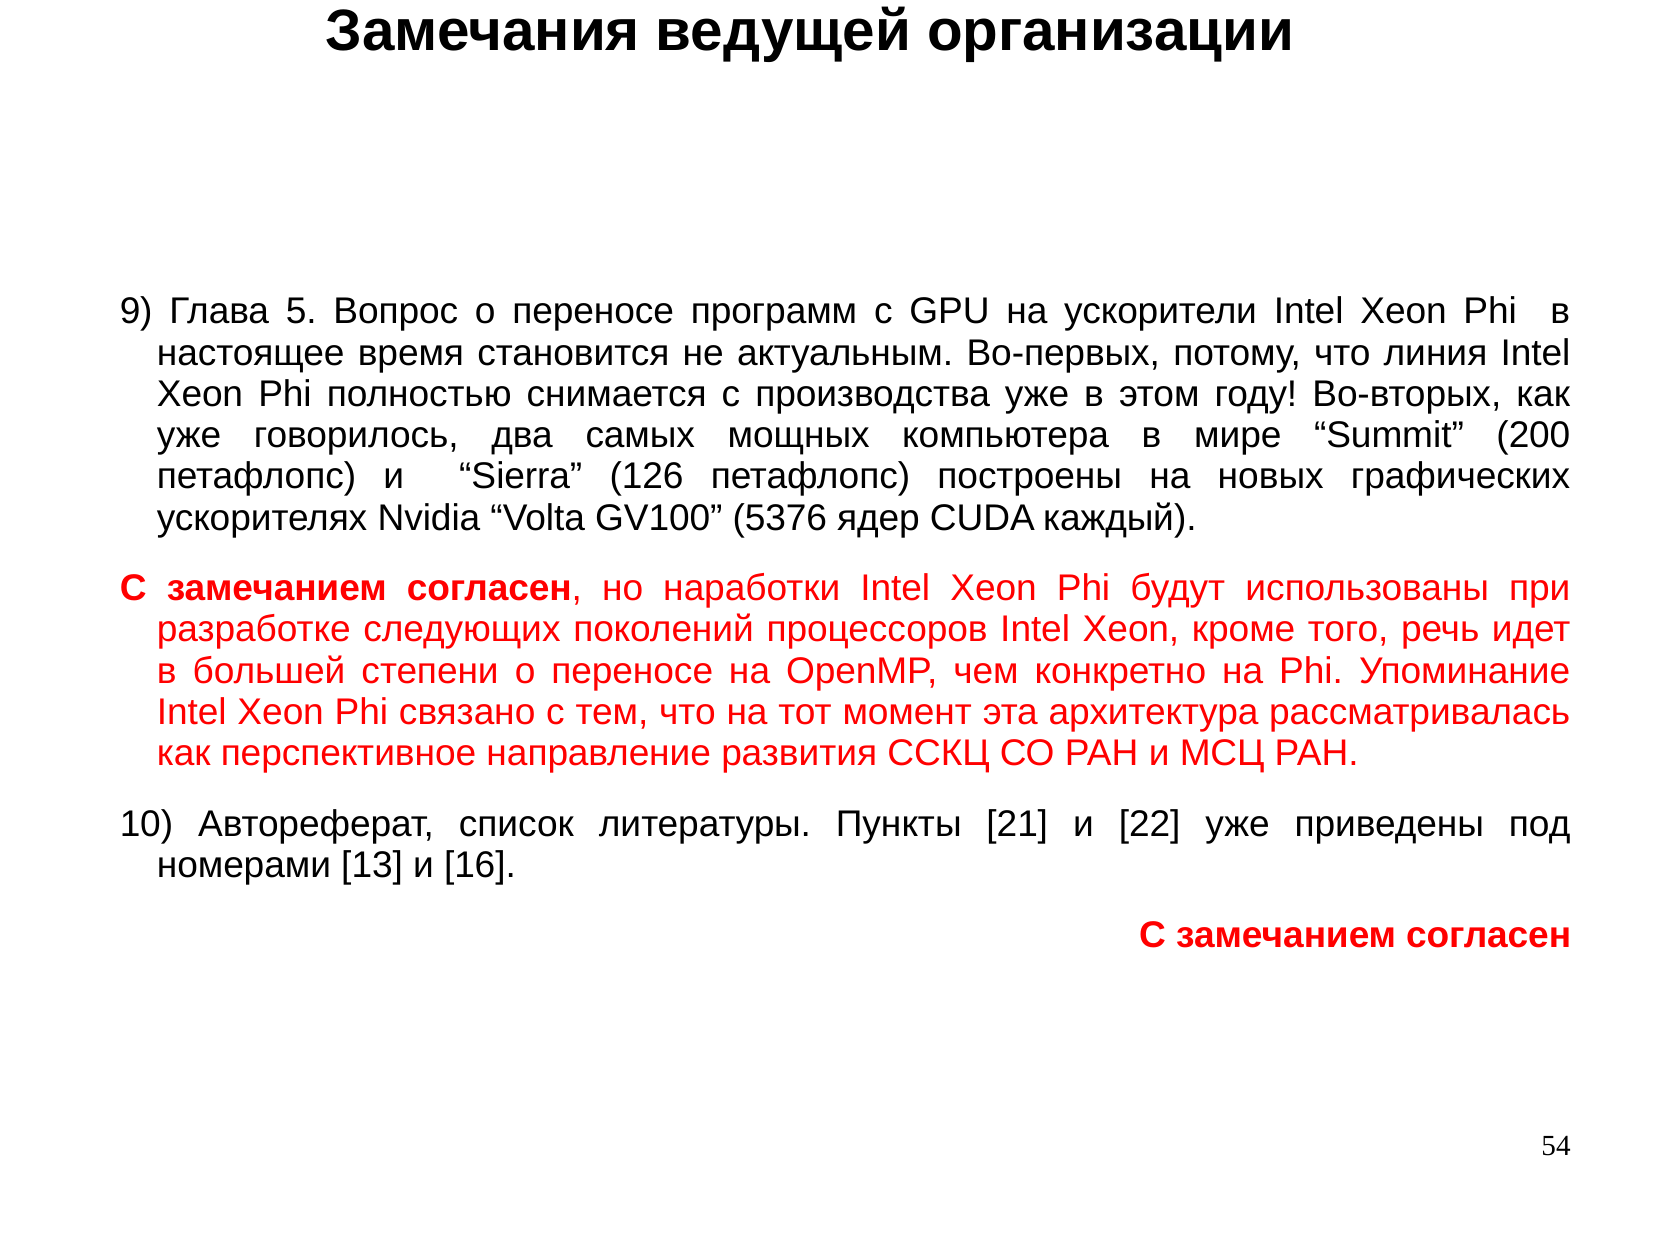

# Замечания ведущей организации
9) Глава 5. Вопрос о переносе программ с GPU на ускорители Intel Xeon Phi в настоящее время становится не актуальным. Во-первых, потому, что линия Intel Xeon Phi полностью снимается с производства уже в этом году! Во-вторых, как уже говорилось, два самых мощных компьютера в мире “Summit” (200 петафлопс) и “Sierra” (126 петафлопс) построены на новых графических ускорителях Nvidia “Volta GV100” (5376 ядер CUDA каждый).
С замечанием согласен, но наработки Intel Xeon Phi будут использованы при разработке следующих поколений процессоров Intel Xeon, кроме того, речь идет в большей степени о переносе на OpenMP, чем конкретно на Phi. Упоминание Intel Xeon Phi связано с тем, что на тот момент эта архитектура рассматривалась как перспективное направление развития ССКЦ СО РАН и МСЦ РАН.
10) Автореферат, список литературы. Пункты [21] и [22] уже приведены под номерами [13] и [16].
С замечанием согласен
54